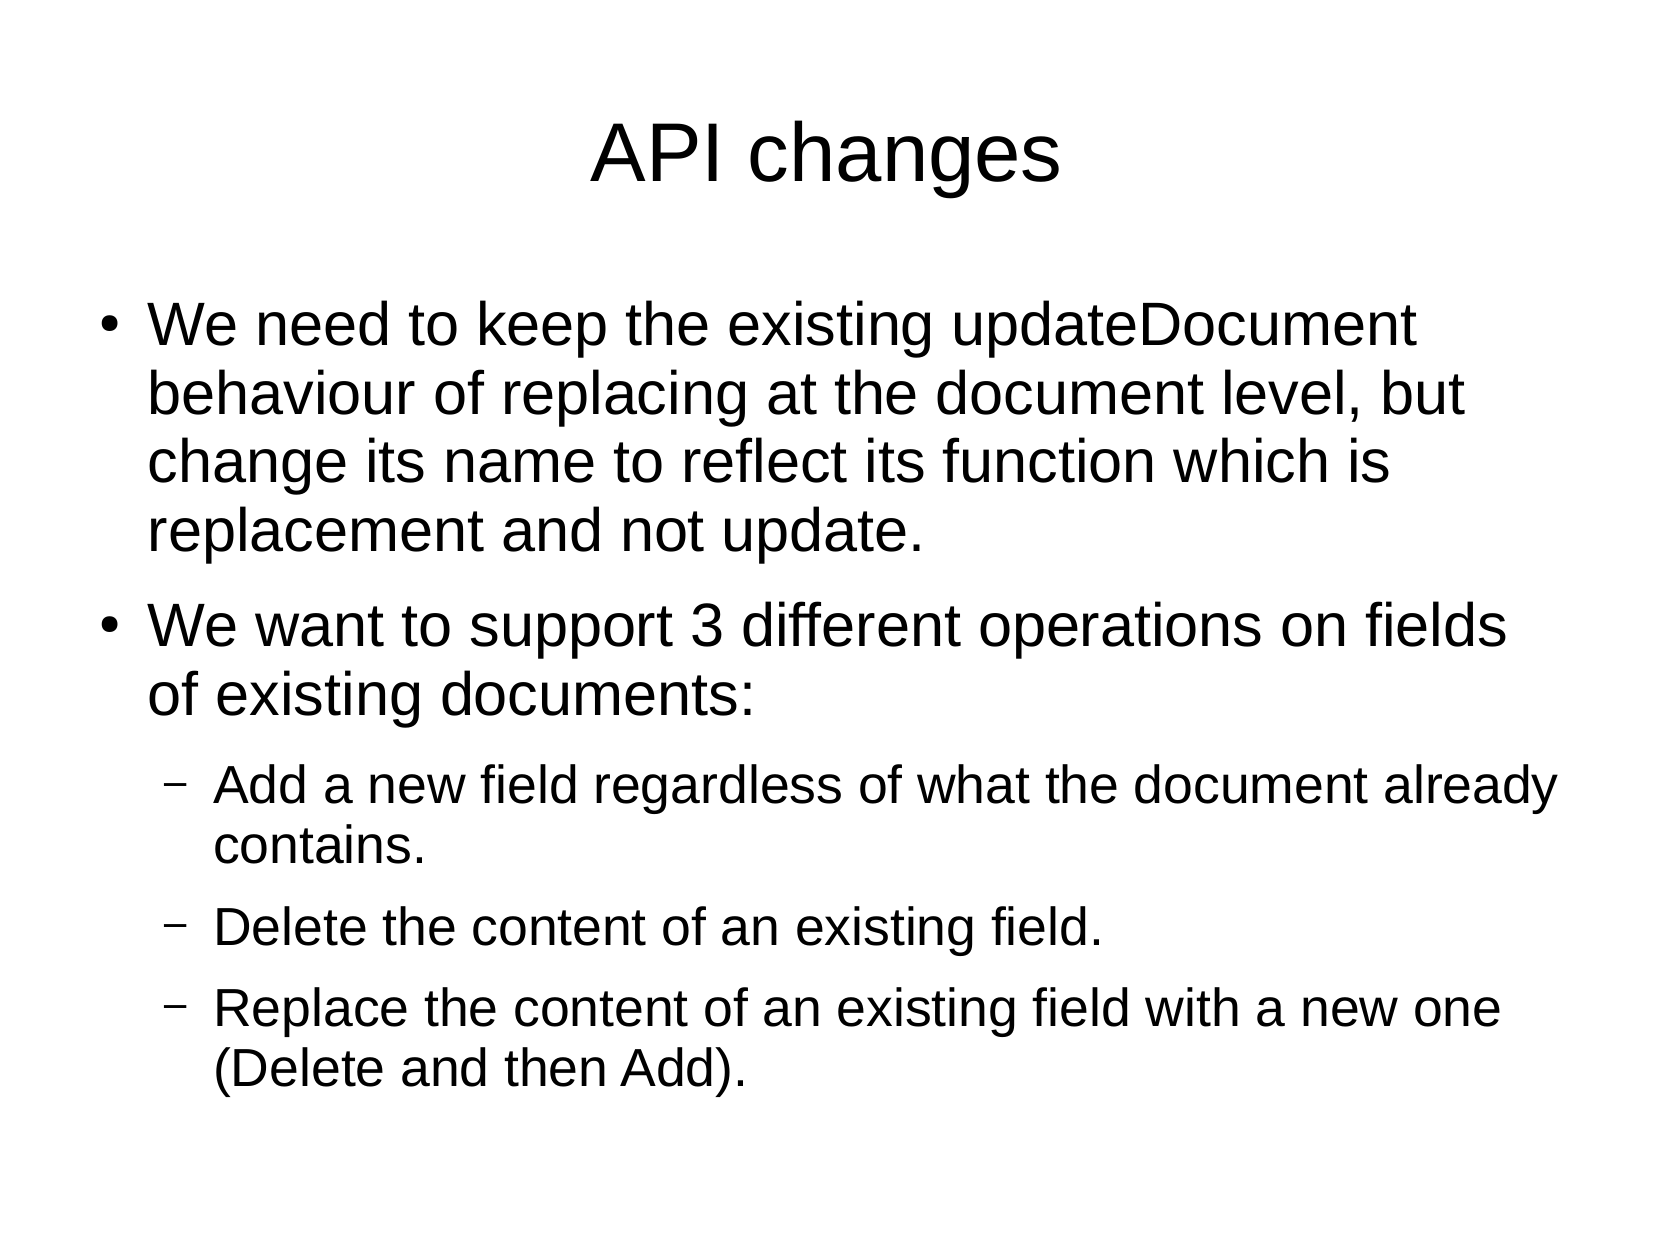

# API changes
We need to keep the existing updateDocument behaviour of replacing at the document level, but change its name to reflect its function which is replacement and not update.
We want to support 3 different operations on fields of existing documents:
Add a new field regardless of what the document already contains.
Delete the content of an existing field.
Replace the content of an existing field with a new one (Delete and then Add).